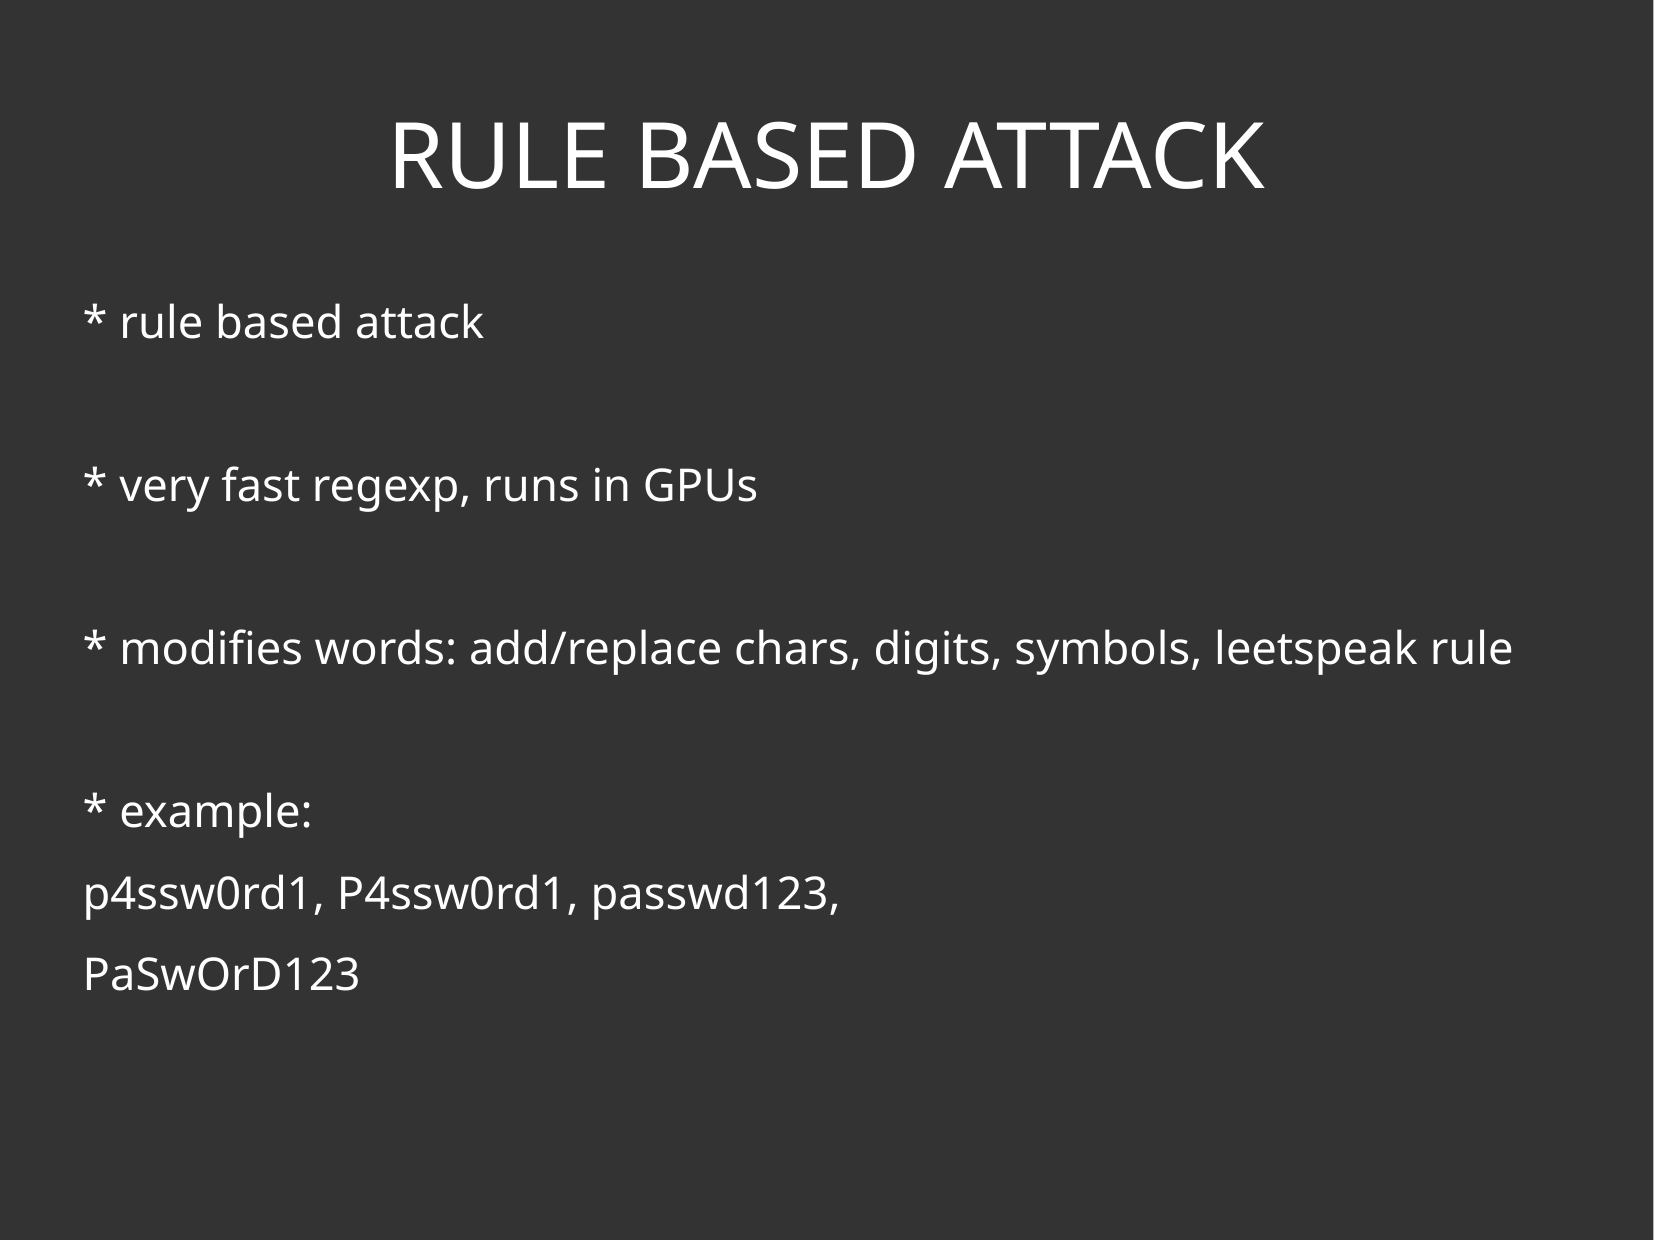

# RULE BASED ATTACK
* rule based attack
* very fast regexp, runs in GPUs
* modifies words: add/replace chars, digits, symbols, leetspeak rule
* example:
p4ssw0rd1, P4ssw0rd1, passwd123,
PaSwOrD123